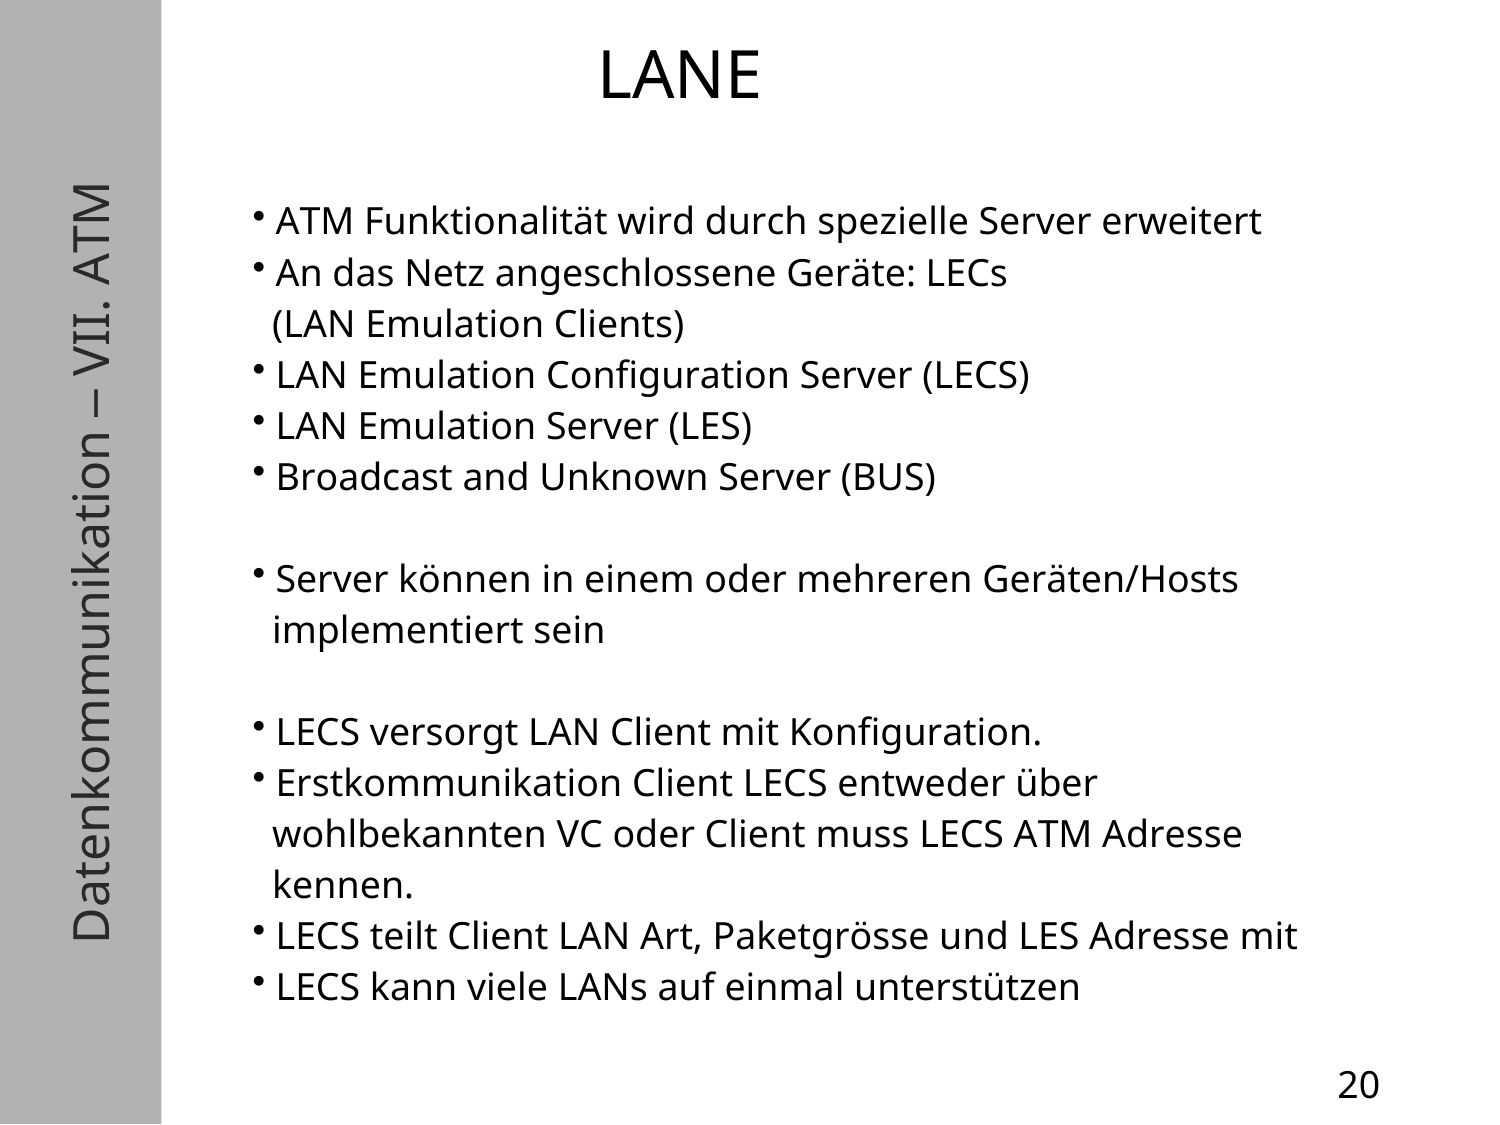

LANE
 ATM Funktionalität wird durch spezielle Server erweitert
 An das Netz angeschlossene Geräte: LECs
 (LAN Emulation Clients)
 LAN Emulation Configuration Server (LECS)
 LAN Emulation Server (LES)
 Broadcast and Unknown Server (BUS)
 Server können in einem oder mehreren Geräten/Hosts
 implementiert sein
 LECS versorgt LAN Client mit Konfiguration.
 Erstkommunikation Client LECS entweder über
 wohlbekannten VC oder Client muss LECS ATM Adresse
 kennen.
 LECS teilt Client LAN Art, Paketgrösse und LES Adresse mit
 LECS kann viele LANs auf einmal unterstützen
Datenkommunikation – VII. ATM